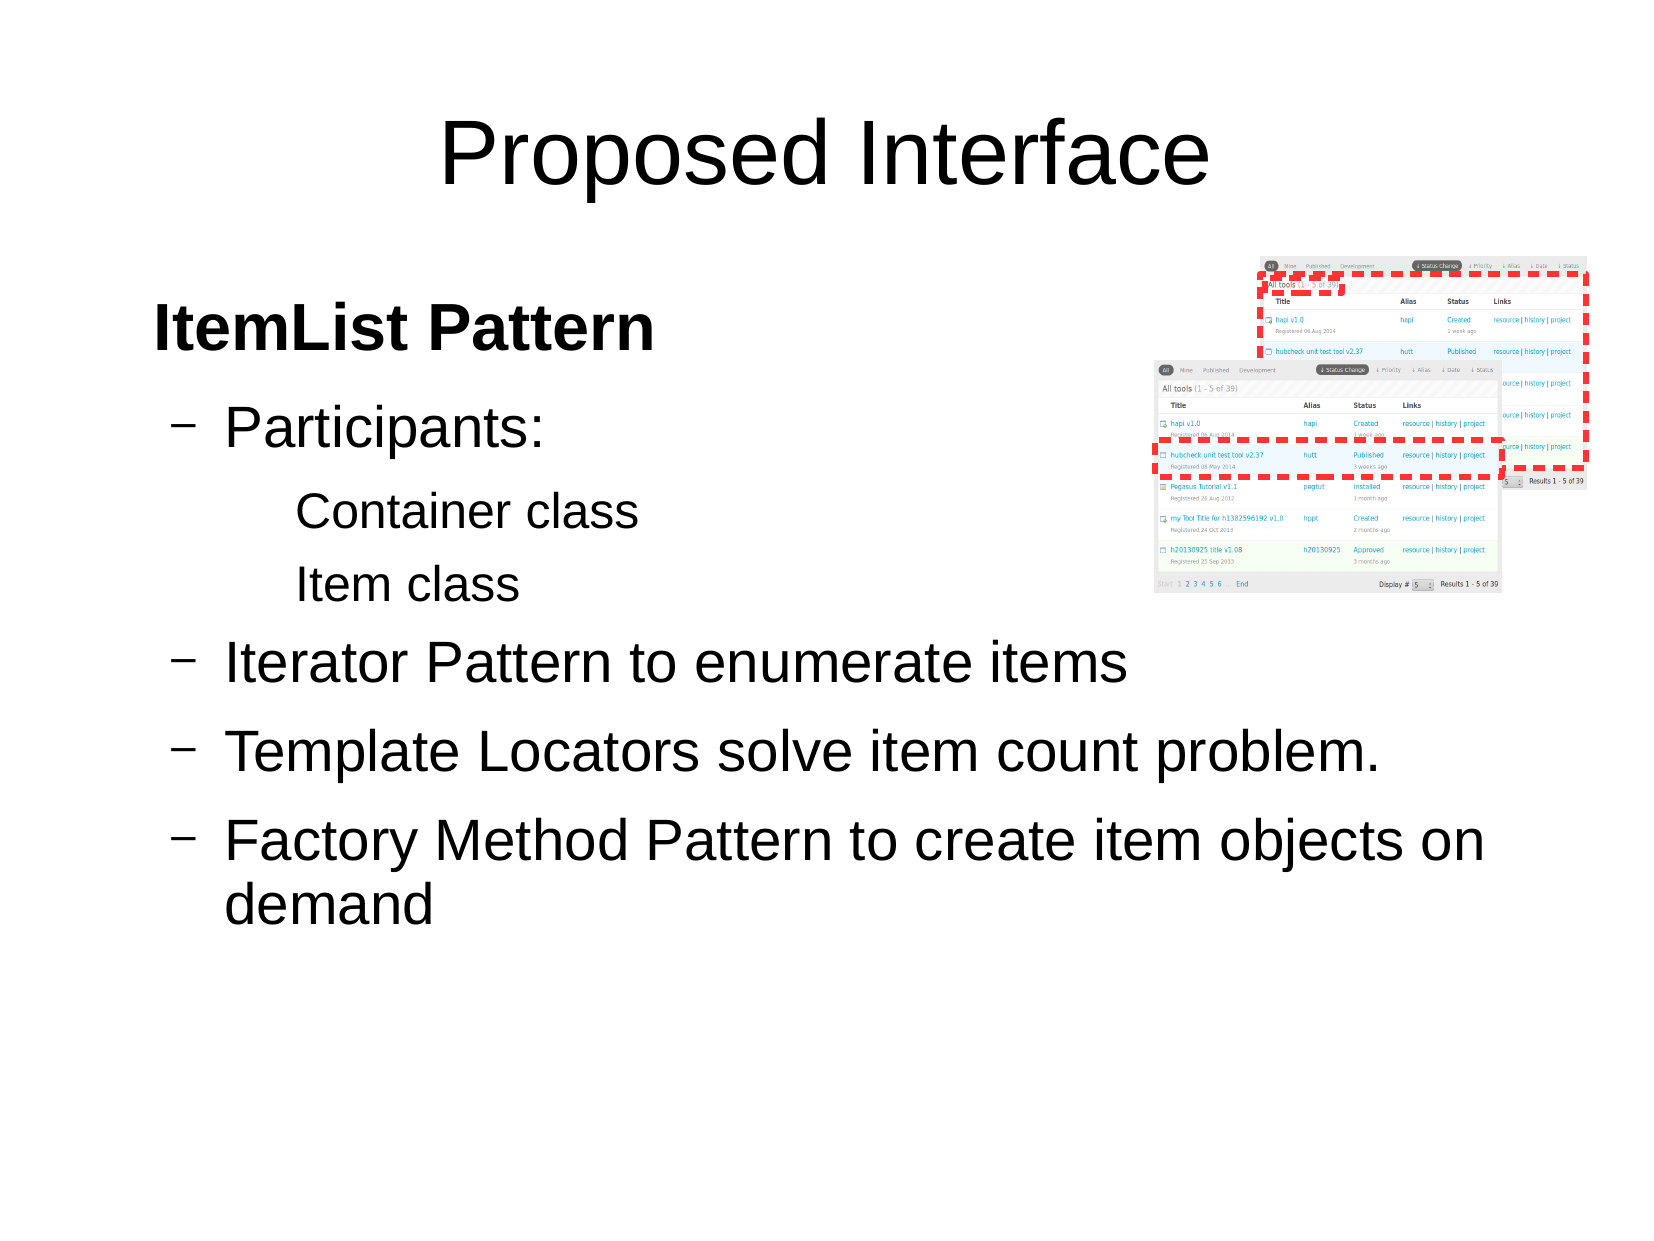

# Proposed Interface
ItemList Pattern
Participants:
Container class
Item class
Iterator Pattern to enumerate items
Template Locators solve item count problem.
Factory Method Pattern to create item objects on demand